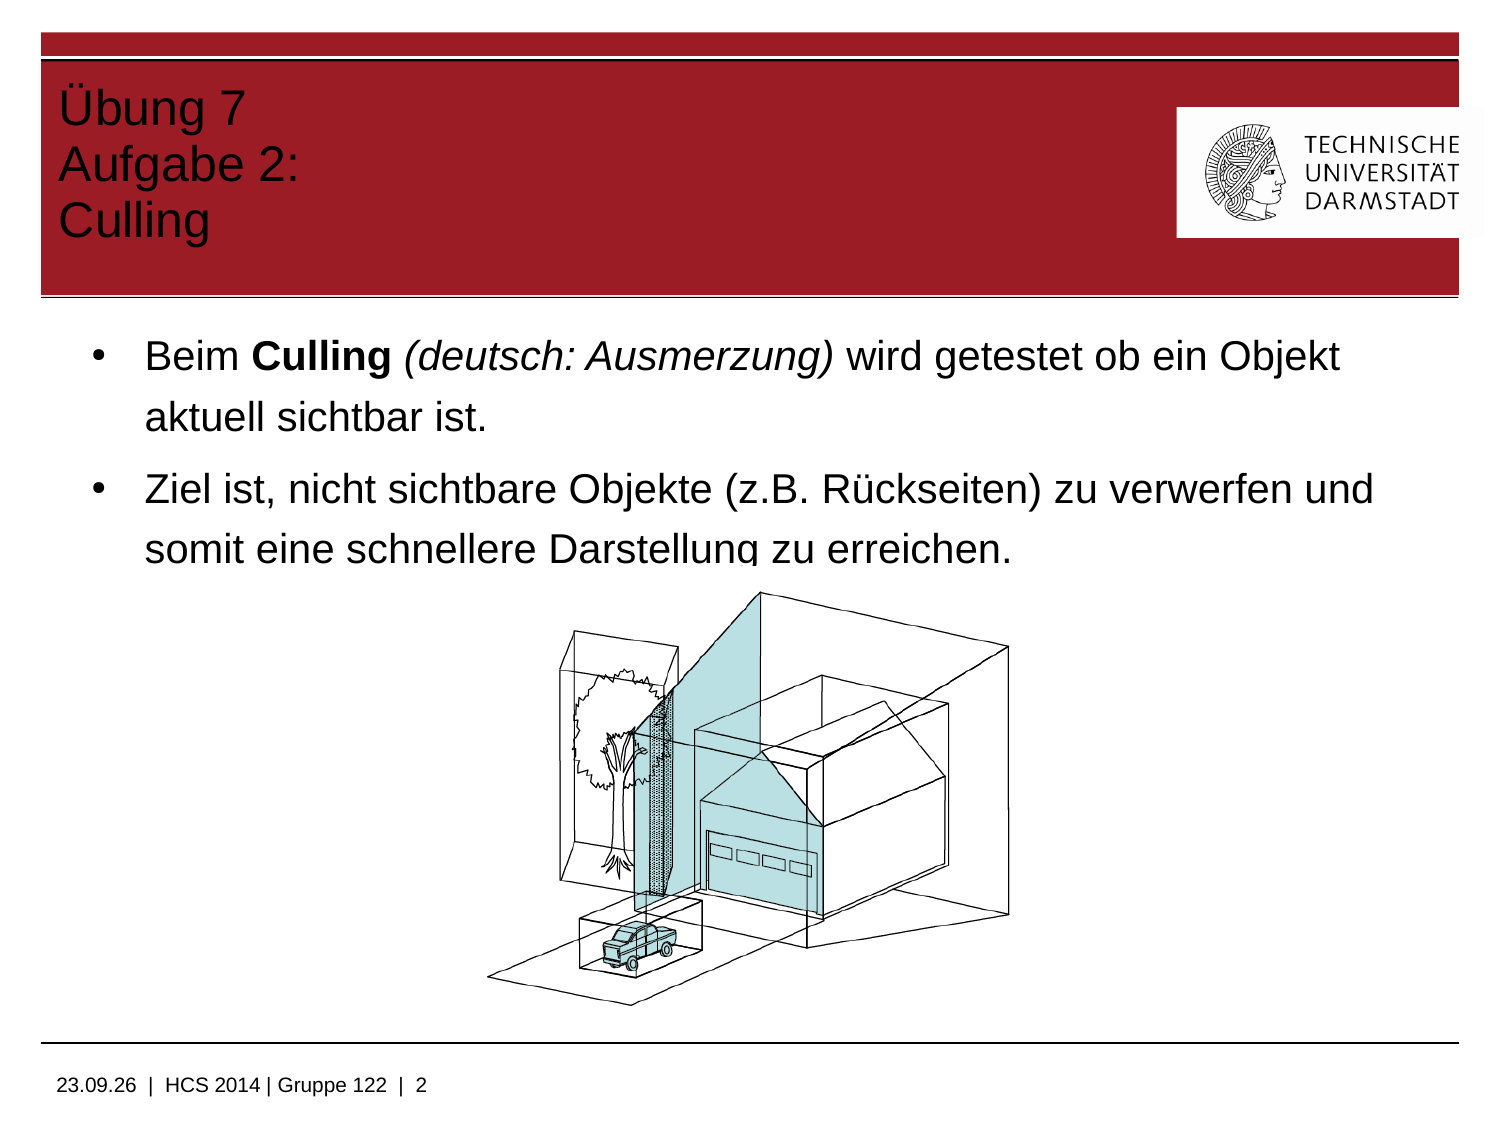

# Übung 7 Aufgabe 2: Culling
Beim Culling (deutsch: Ausmerzung) wird getestet ob ein Objekt aktuell sichtbar ist.
Ziel ist, nicht sichtbare Objekte (z.B. Rückseiten) zu verwerfen und somit eine schnellere Darstellung zu erreichen.